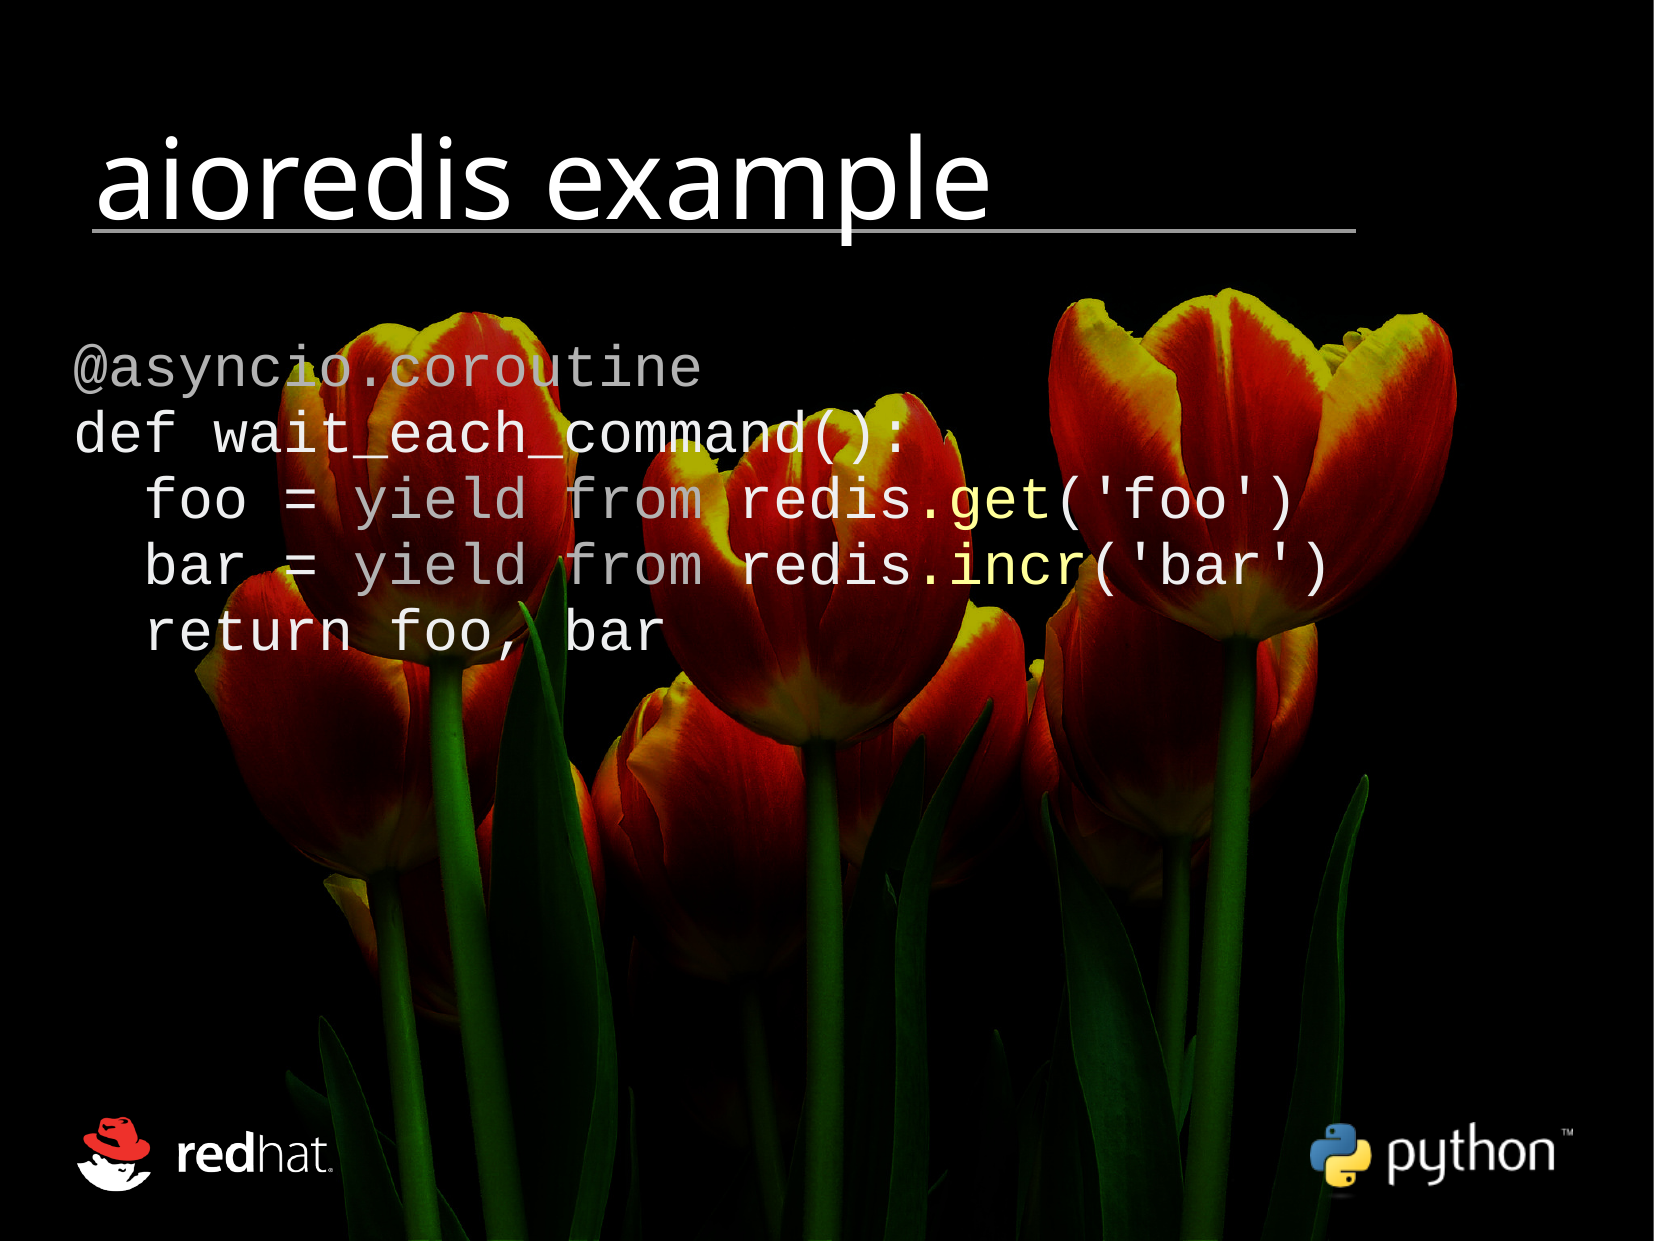

aioredis example
# @asyncio.coroutine def wait_each_command(): foo = yield from redis.get('foo') bar = yield from redis.incr('bar') return foo, bar